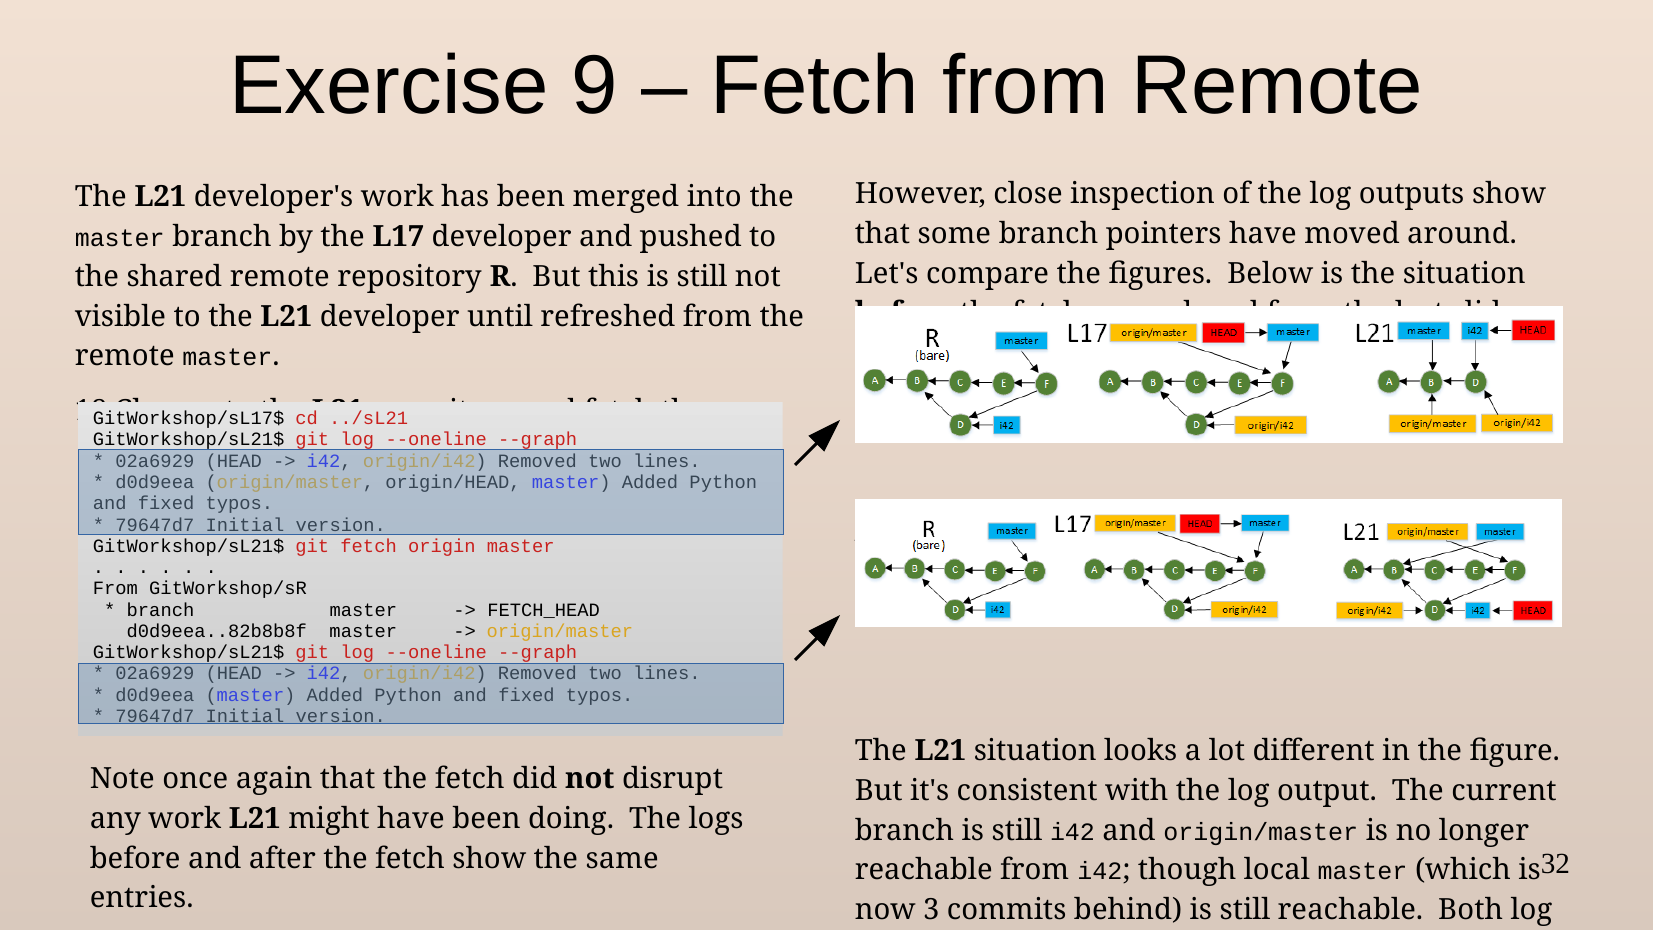

# Exercise 9 – Fetch from Remote
However, close inspection of the log outputs show that some branch pointers have moved around. Let's compare the figures. Below is the situation before the fetch, reproduced from the last slide.
And this is the situation after the fetch.
The L21 situation looks a lot different in the figure. But it's consistent with the log output. The current branch is still i42 and origin/master is no longer reachable from i42; though local master (which is now 3 commits behind) is still reachable. Both log output shows D → B → A.
The L21 developer's work has been merged into the master branch by the L17 developer and pushed to the shared remote repository R. But this is still not visible to the L21 developer until refreshed from the remote master.
Change to the L21 repository and fetch the updated master branch from R.
GitWorkshop/sL17$ cd ../sL21
GitWorkshop/sL21$ git log --oneline --graph
* 02a6929 (HEAD -> i42, origin/i42) Removed two lines.
* d0d9eea (origin/master, origin/HEAD, master) Added Python and fixed typos.
* 79647d7 Initial version.
GitWorkshop/sL21$ git fetch origin master
. . . . . .
From GitWorkshop/sR
 * branch master -> FETCH_HEAD
 d0d9eea..82b8b8f master -> origin/master
GitWorkshop/sL21$ git log --oneline --graph
* 02a6929 (HEAD -> i42, origin/i42) Removed two lines.
* d0d9eea (master) Added Python and fixed typos.
* 79647d7 Initial version.
Note once again that the fetch did not disrupt any work L21 might have been doing. The logs before and after the fetch show the same entries.
32